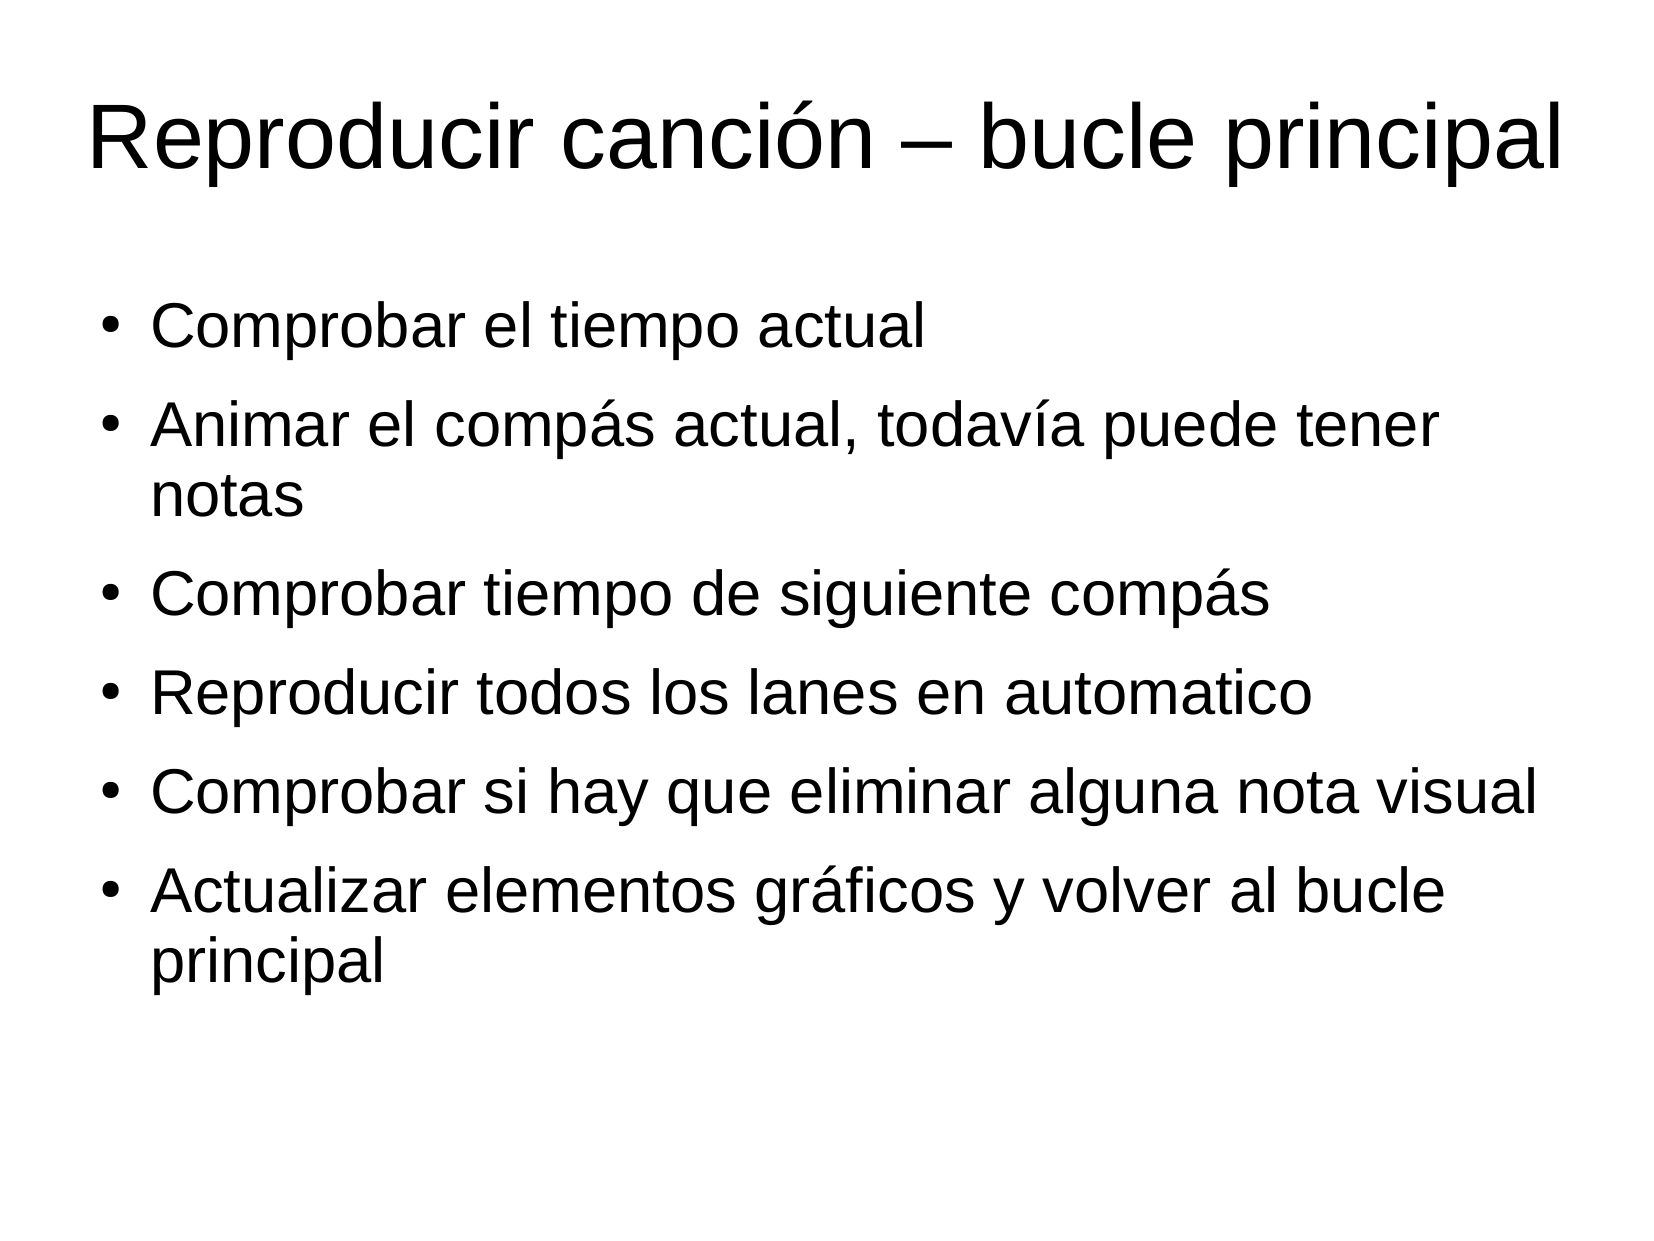

# Reproducir canción – bucle principal
Comprobar el tiempo actual
Animar el compás actual, todavía puede tener notas
Comprobar tiempo de siguiente compás
Reproducir todos los lanes en automatico
Comprobar si hay que eliminar alguna nota visual
Actualizar elementos gráficos y volver al bucle principal